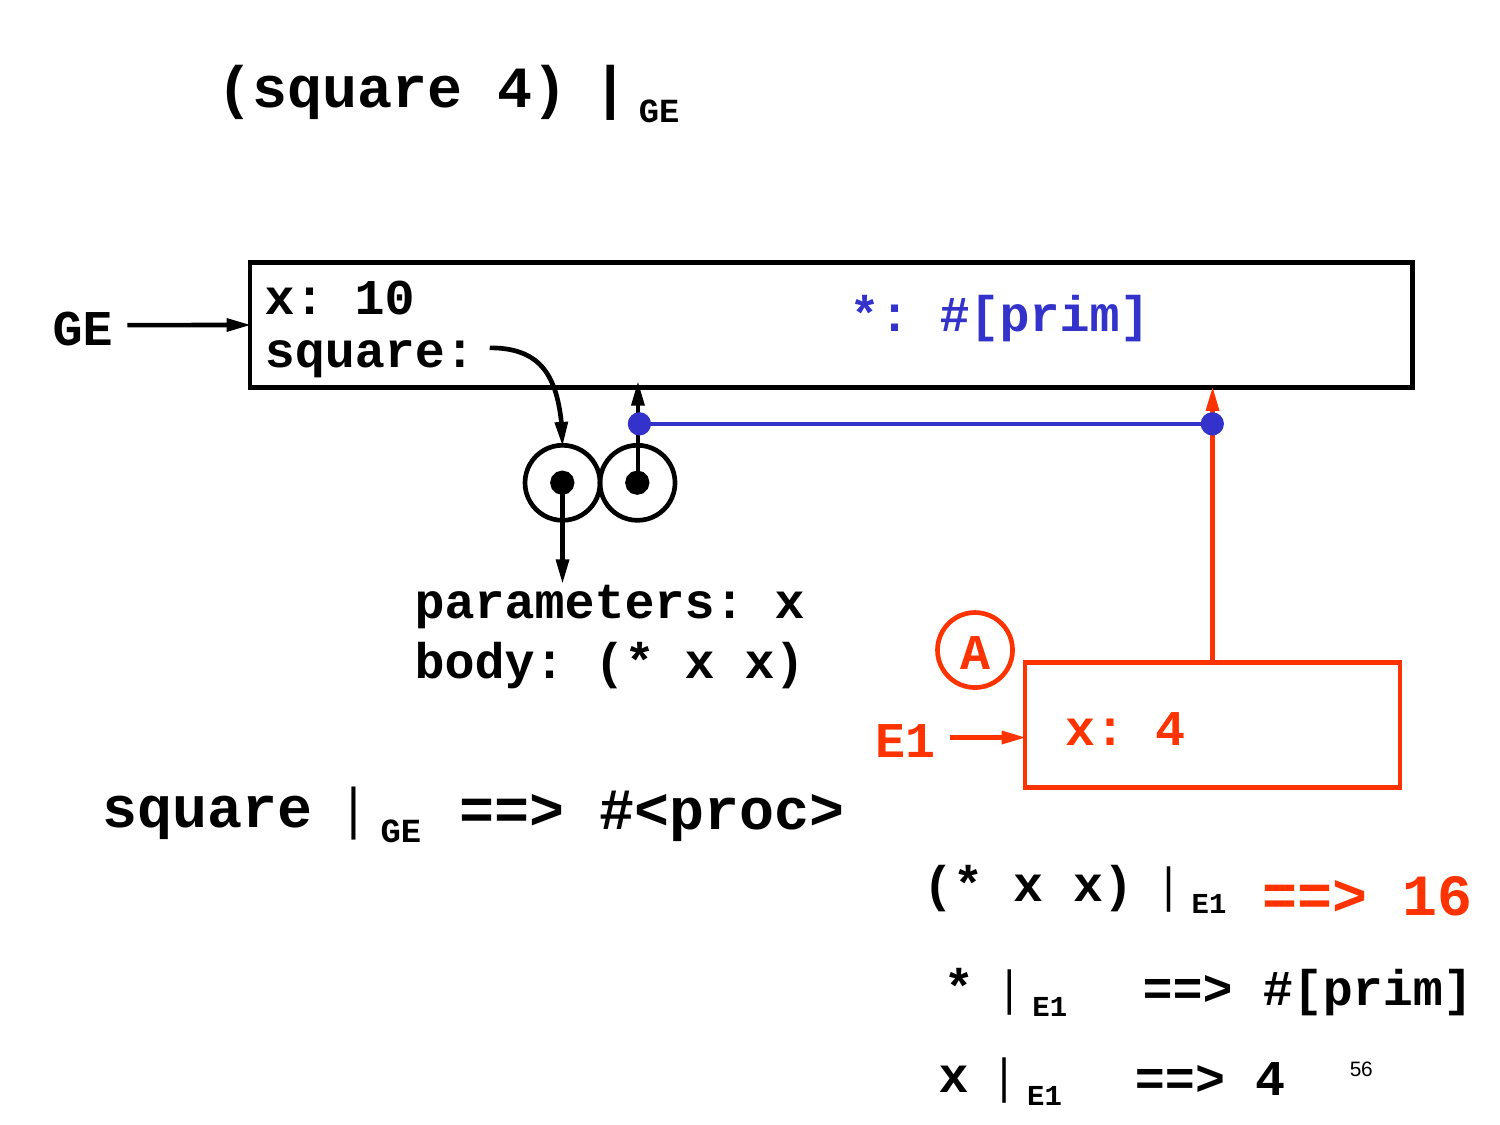

# (square 4) | GE
x: 10
*: #[prim]
GE
square:
E1
parameters: x
body: (* x x)
A
x: 4
square | GE
==> #<proc>
(* x x) | E1
==> 16
* | E1
==> #[prim]
x | E1
==> 4
56